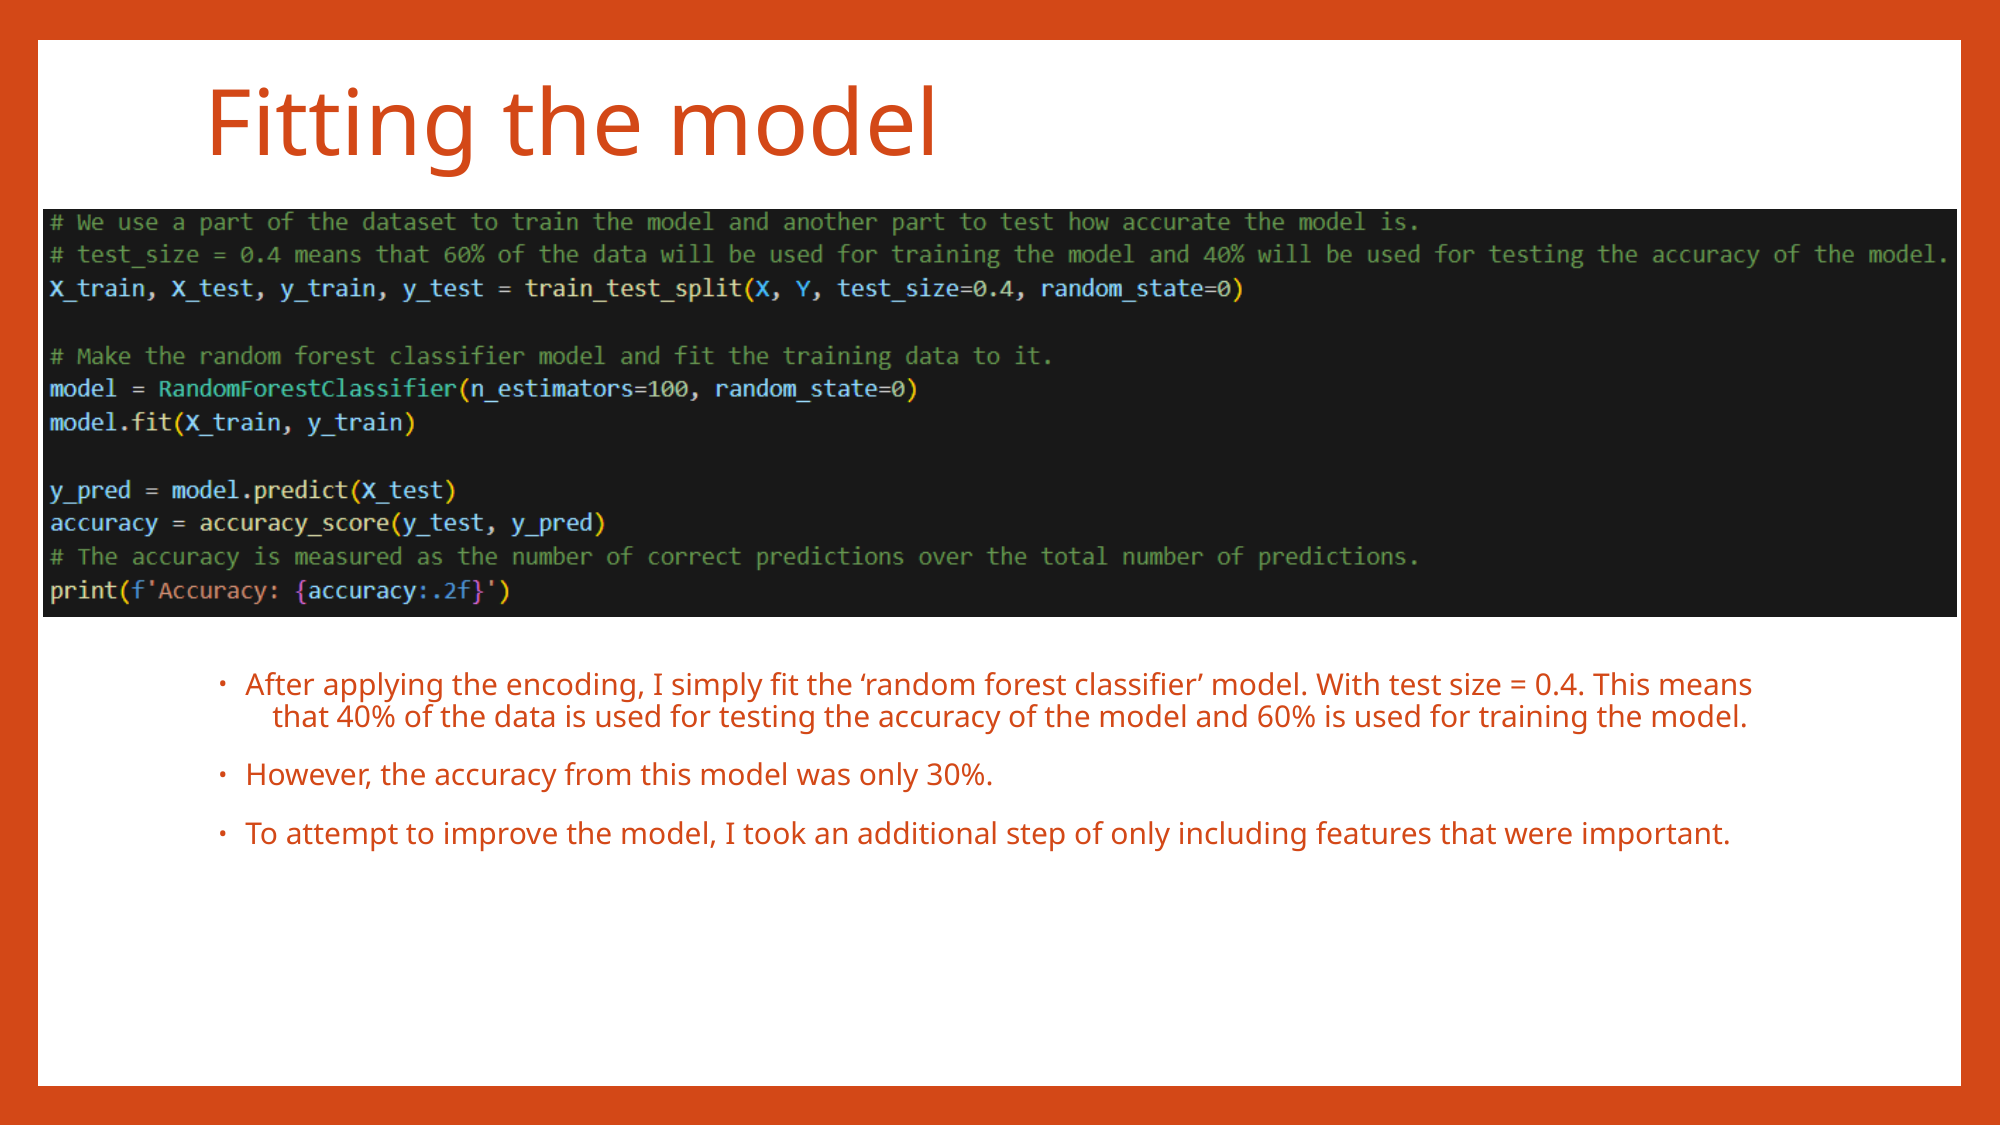

# Fitting the model
After applying the encoding, I simply fit the ‘random forest classifier’ model. With test size = 0.4. This means that 40% of the data is used for testing the accuracy of the model and 60% is used for training the model.
However, the accuracy from this model was only 30%.
To attempt to improve the model, I took an additional step of only including features that were important.